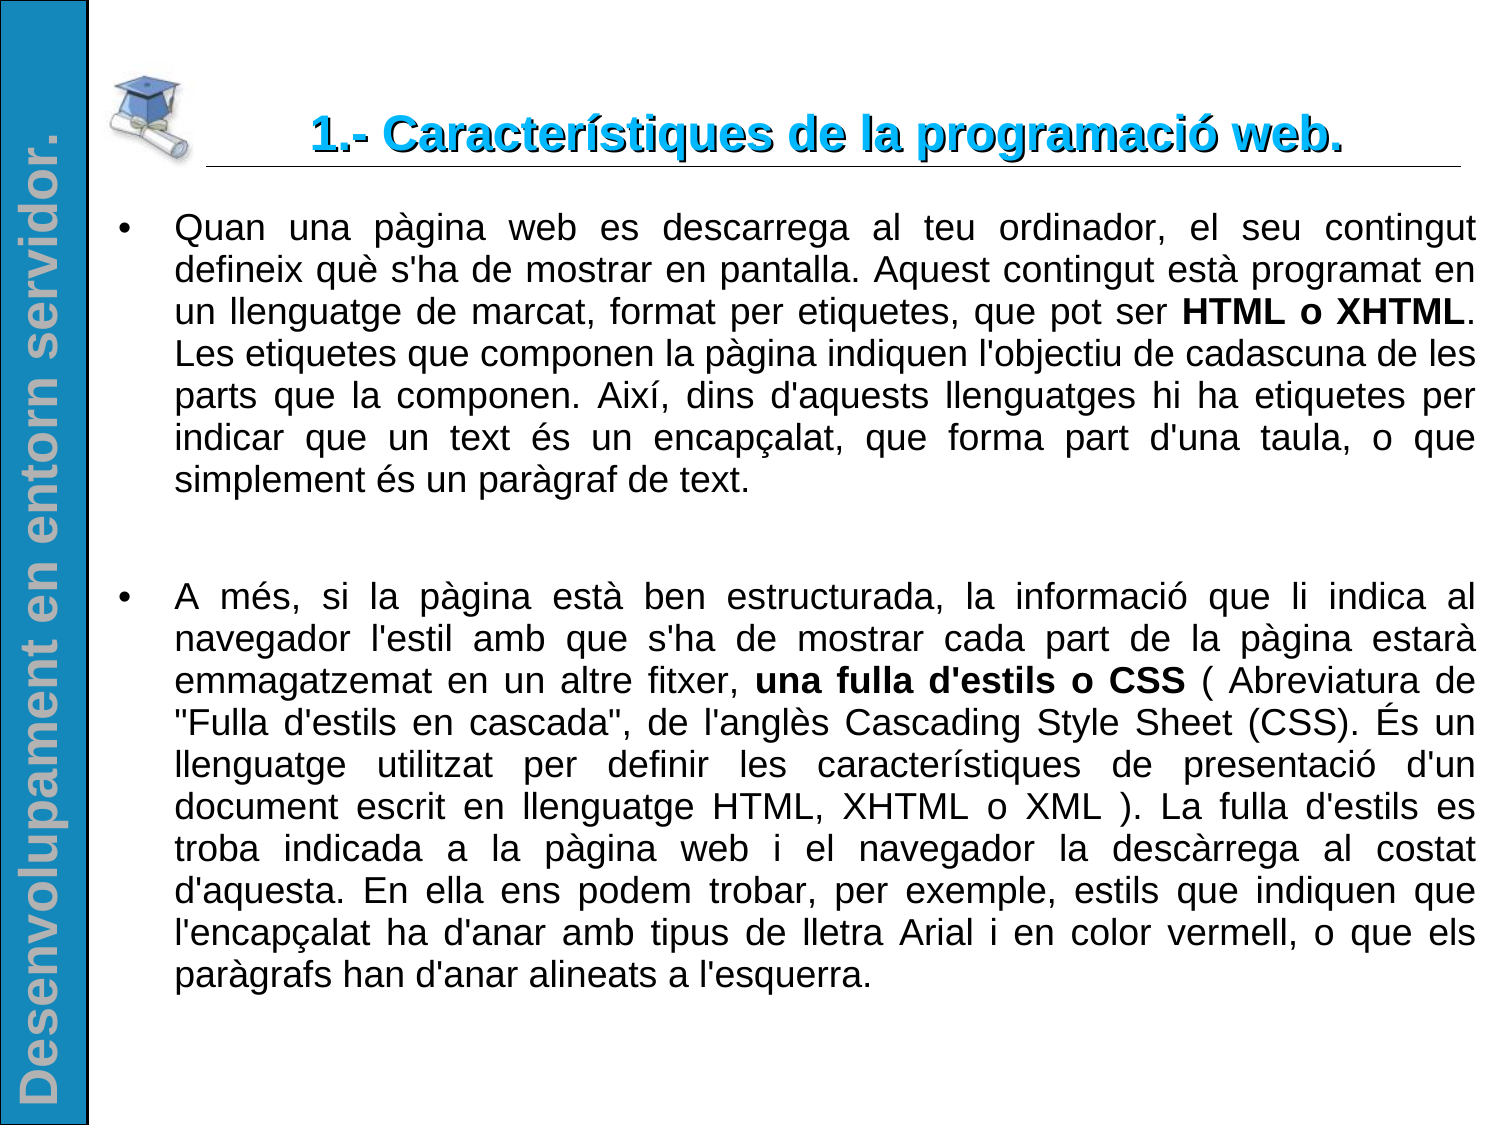

# 1.- Característiques de la programació web.
Quan una pàgina web es descarrega al teu ordinador, el seu contingut defineix què s'ha de mostrar en pantalla. Aquest contingut està programat en un llenguatge de marcat, format per etiquetes, que pot ser HTML o XHTML. Les etiquetes que componen la pàgina indiquen l'objectiu de cadascuna de les parts que la componen. Així, dins d'aquests llenguatges hi ha etiquetes per indicar que un text és un encapçalat, que forma part d'una taula, o que simplement és un paràgraf de text.
A més, si la pàgina està ben estructurada, la informació que li indica al navegador l'estil amb que s'ha de mostrar cada part de la pàgina estarà emmagatzemat en un altre fitxer, una fulla d'estils o CSS ( Abreviatura de "Fulla d'estils en cascada", de l'anglès Cascading Style Sheet (CSS). És un llenguatge utilitzat per definir les característiques de presentació d'un document escrit en llenguatge HTML, XHTML o XML ). La fulla d'estils es troba indicada a la pàgina web i el navegador la descàrrega al costat d'aquesta. En ella ens podem trobar, per exemple, estils que indiquen que l'encapçalat ha d'anar amb tipus de lletra Arial i en color vermell, o que els paràgrafs han d'anar alineats a l'esquerra.